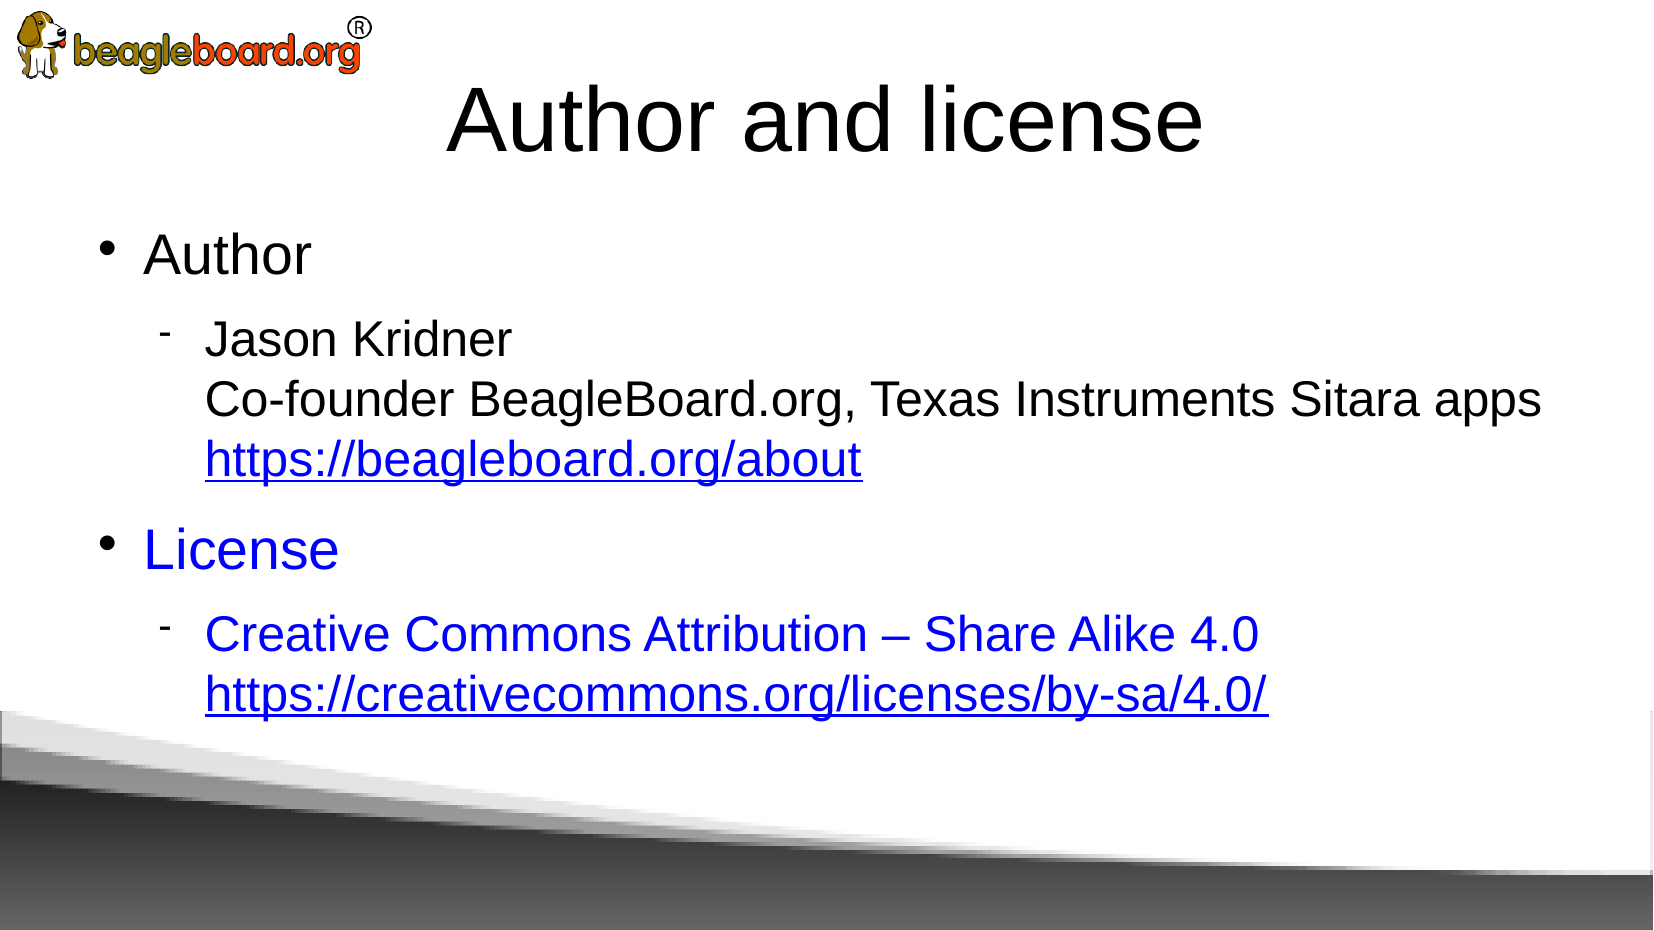

Author and license
Author
Jason Kridner
Co-founder BeagleBoard.org, Texas Instruments Sitara apps
https://beagleboard.org/about
License
Creative Commons Attribution – Share Alike 4.0
https://creativecommons.org/licenses/by-sa/4.0/